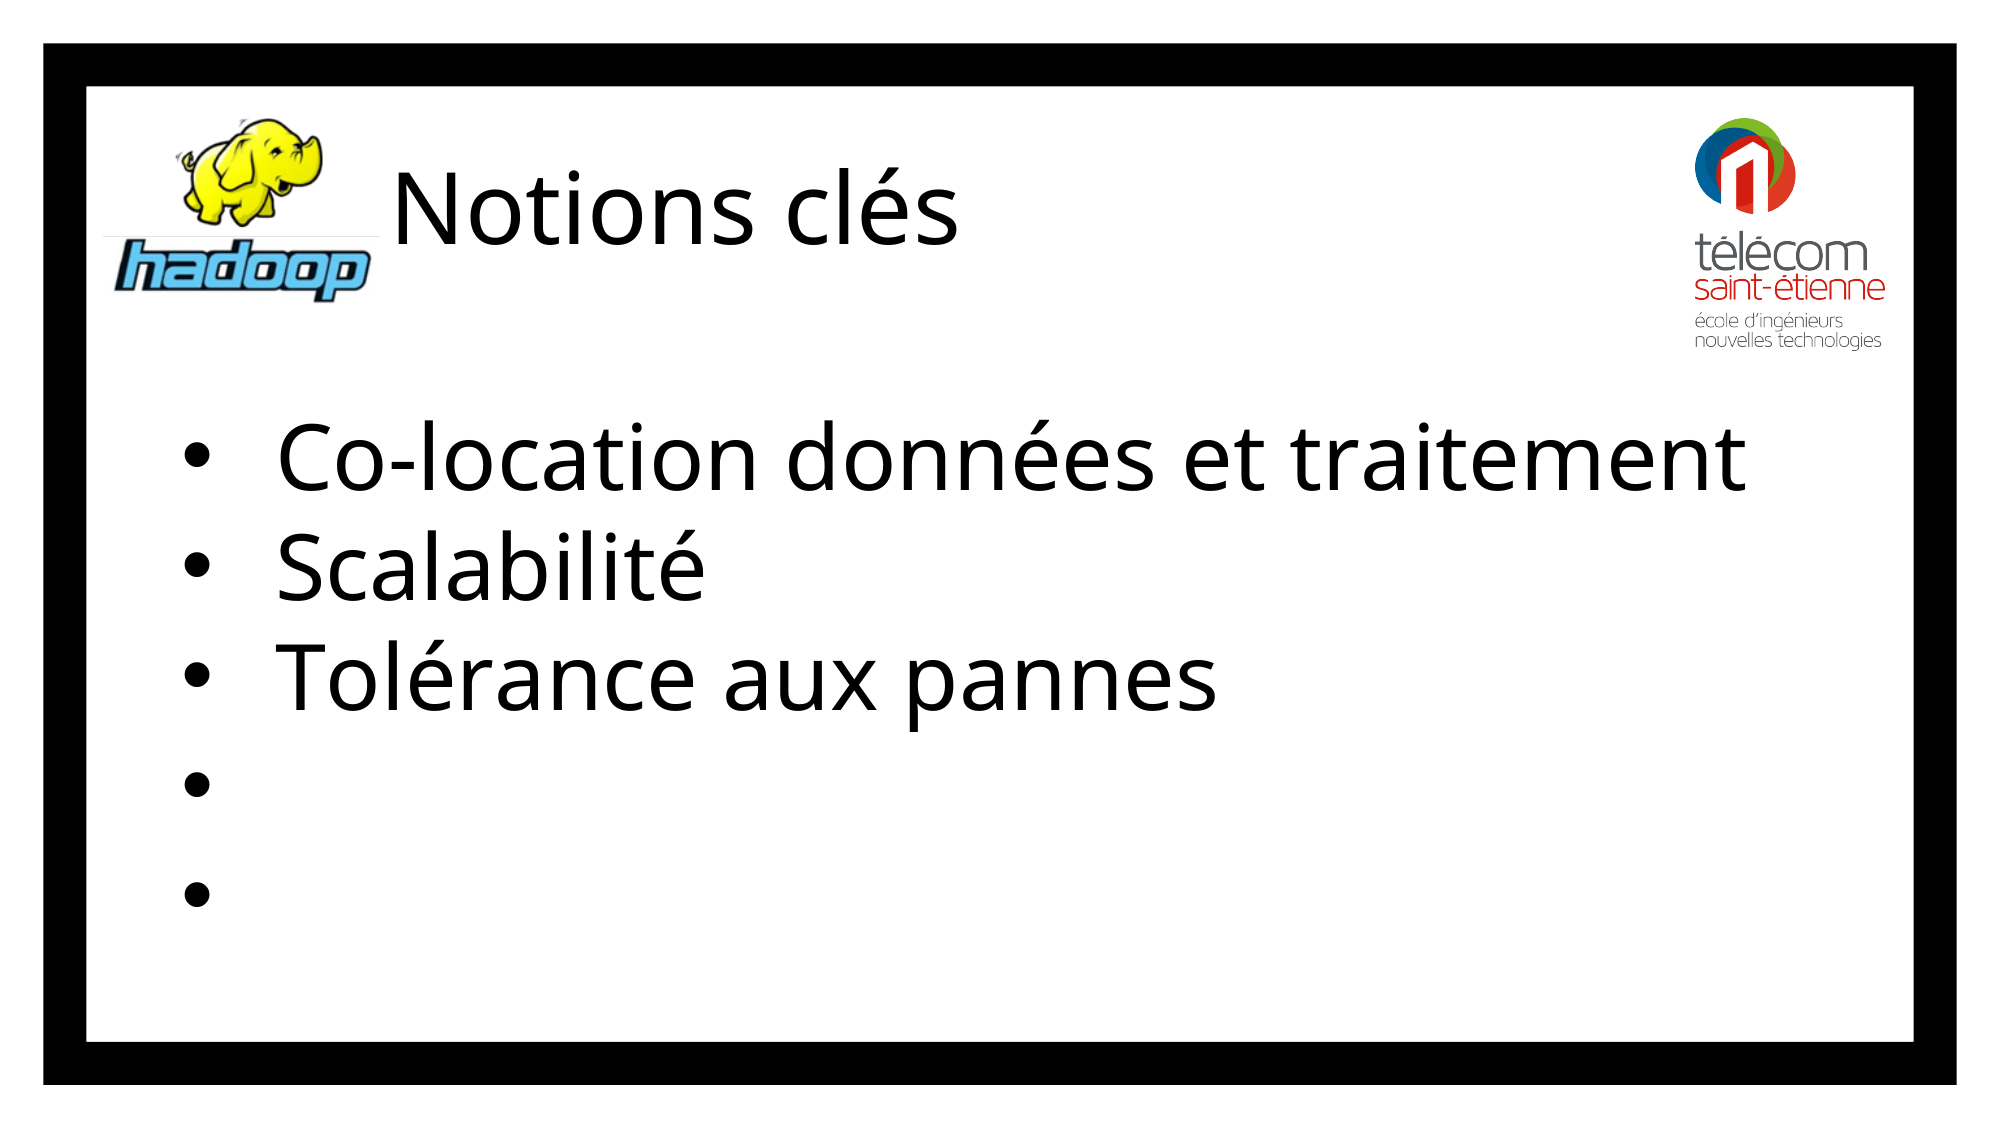

# Notions clés
Co-location données et traitement
Scalabilité
Tolérance aux pannes